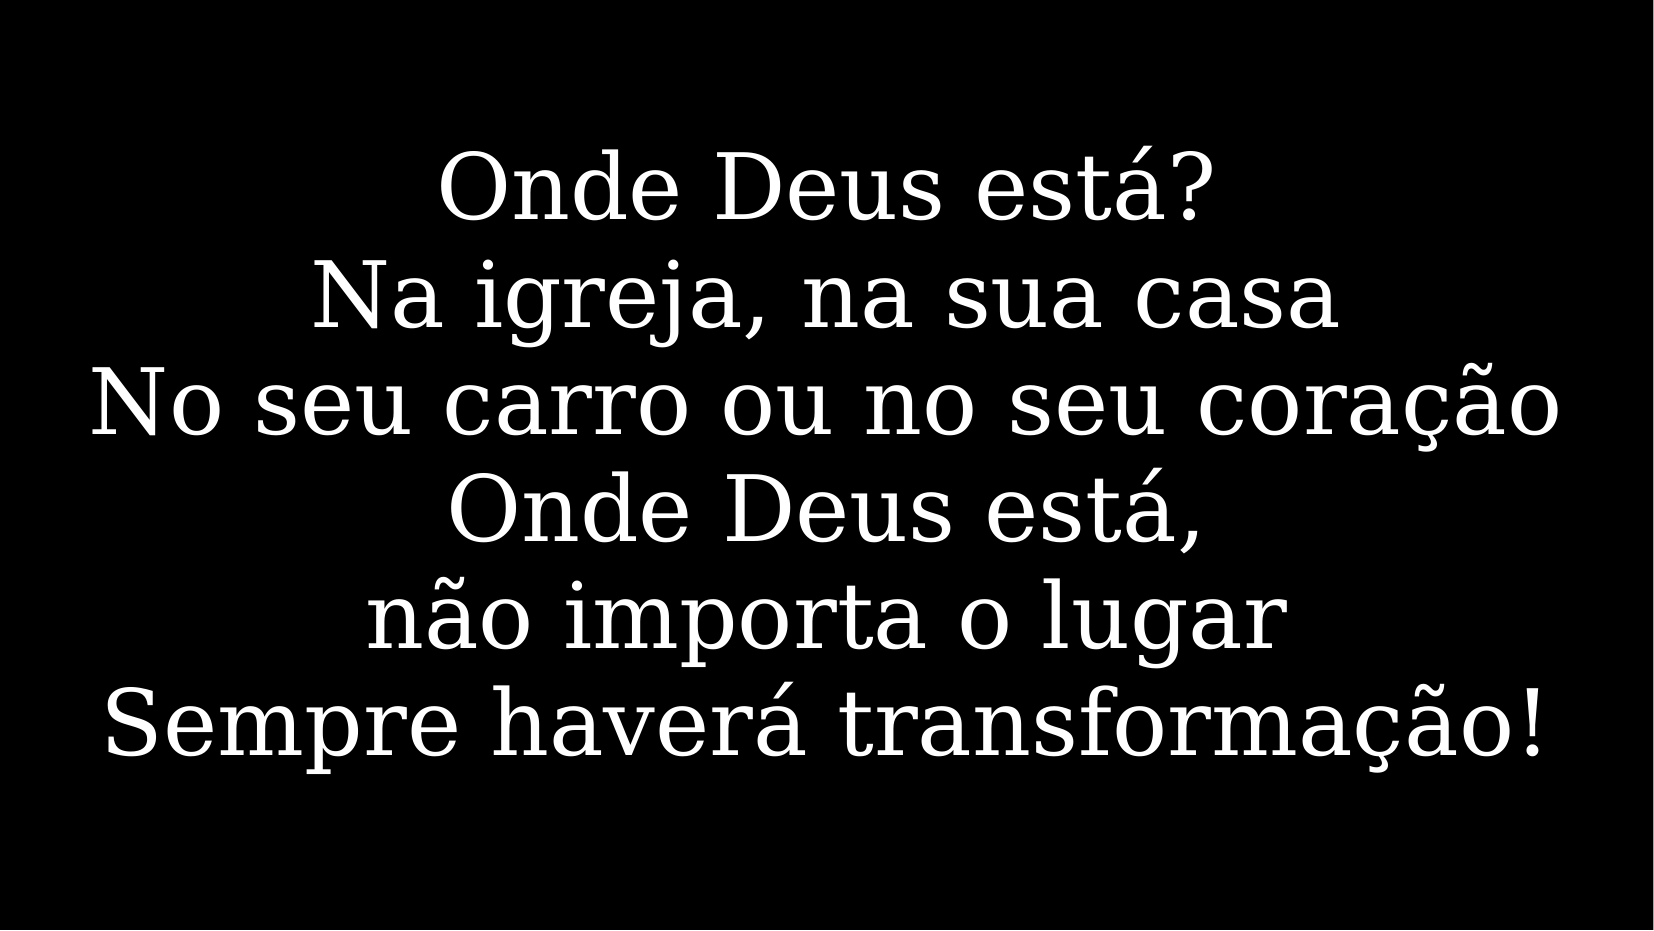

# Onde Deus está?
Na igreja, na sua casa
No seu carro ou no seu coração
Onde Deus está,
não importa o lugar
Sempre haverá transformação!